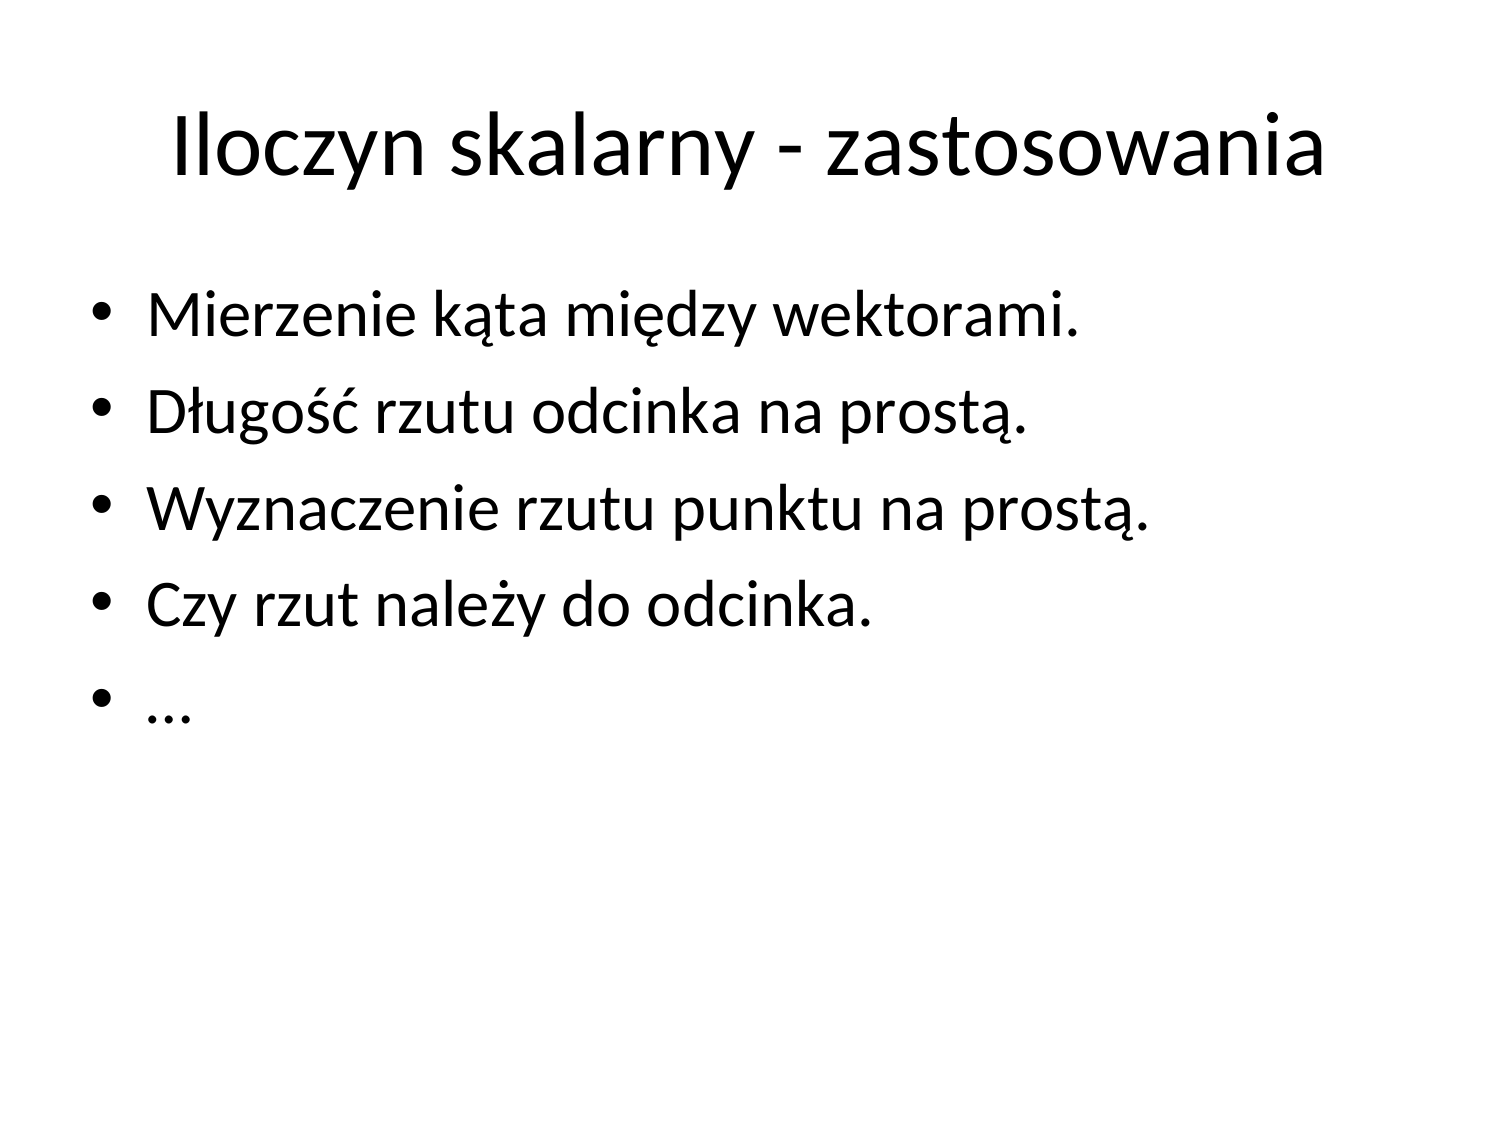

# Iloczyn skalarny - zastosowania
Mierzenie kąta między wektorami.
Długość rzutu odcinka na prostą.
Wyznaczenie rzutu punktu na prostą.
Czy rzut należy do odcinka.
…